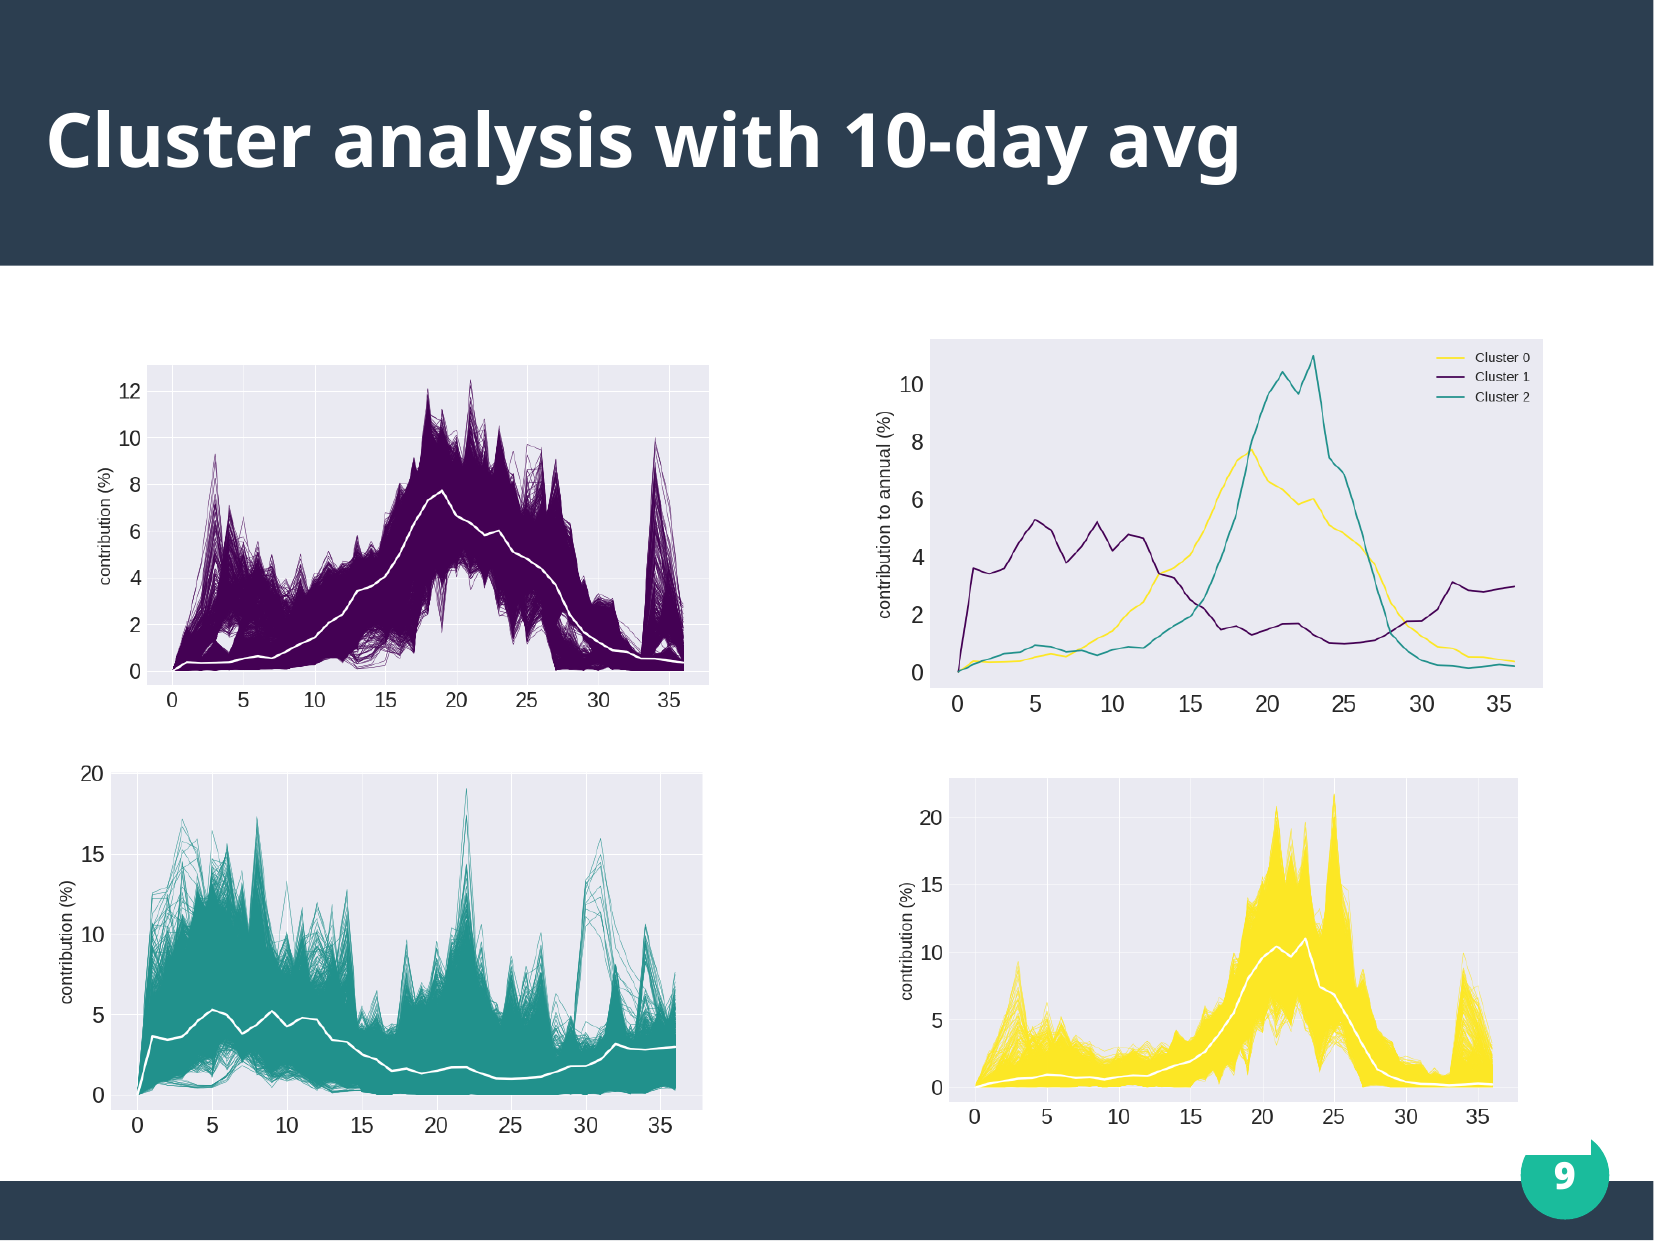

# Cluster analysis with 10-day avg
9